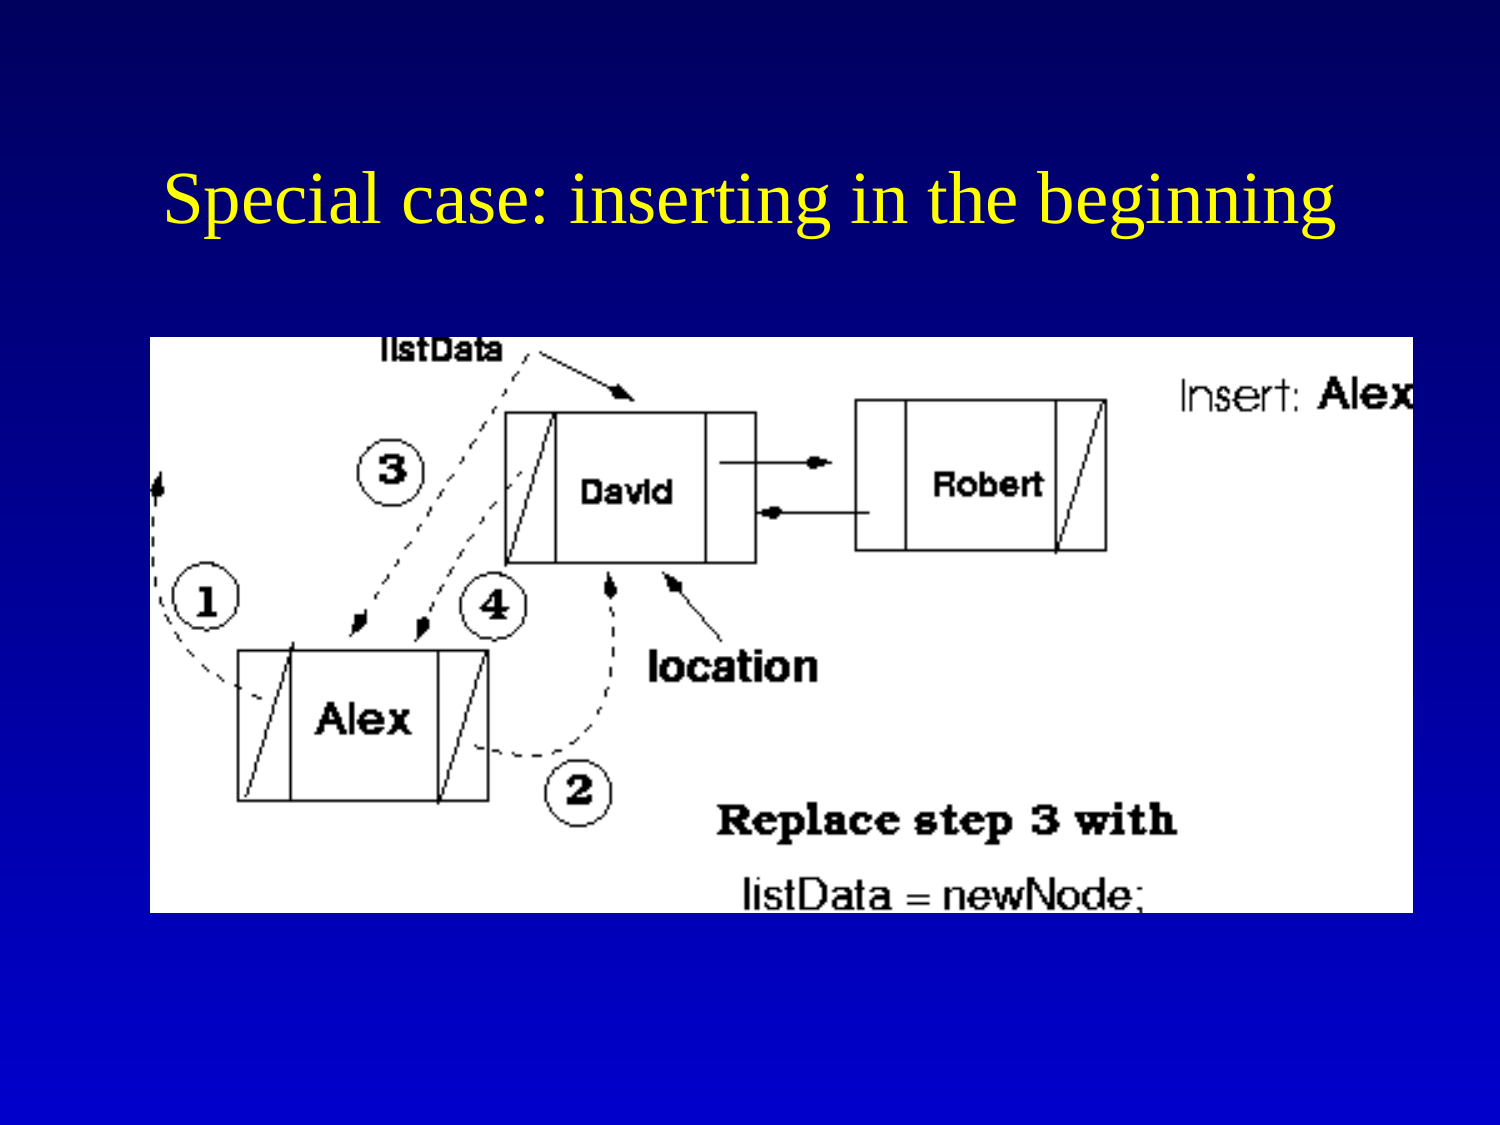

# Special case: inserting in the beginning